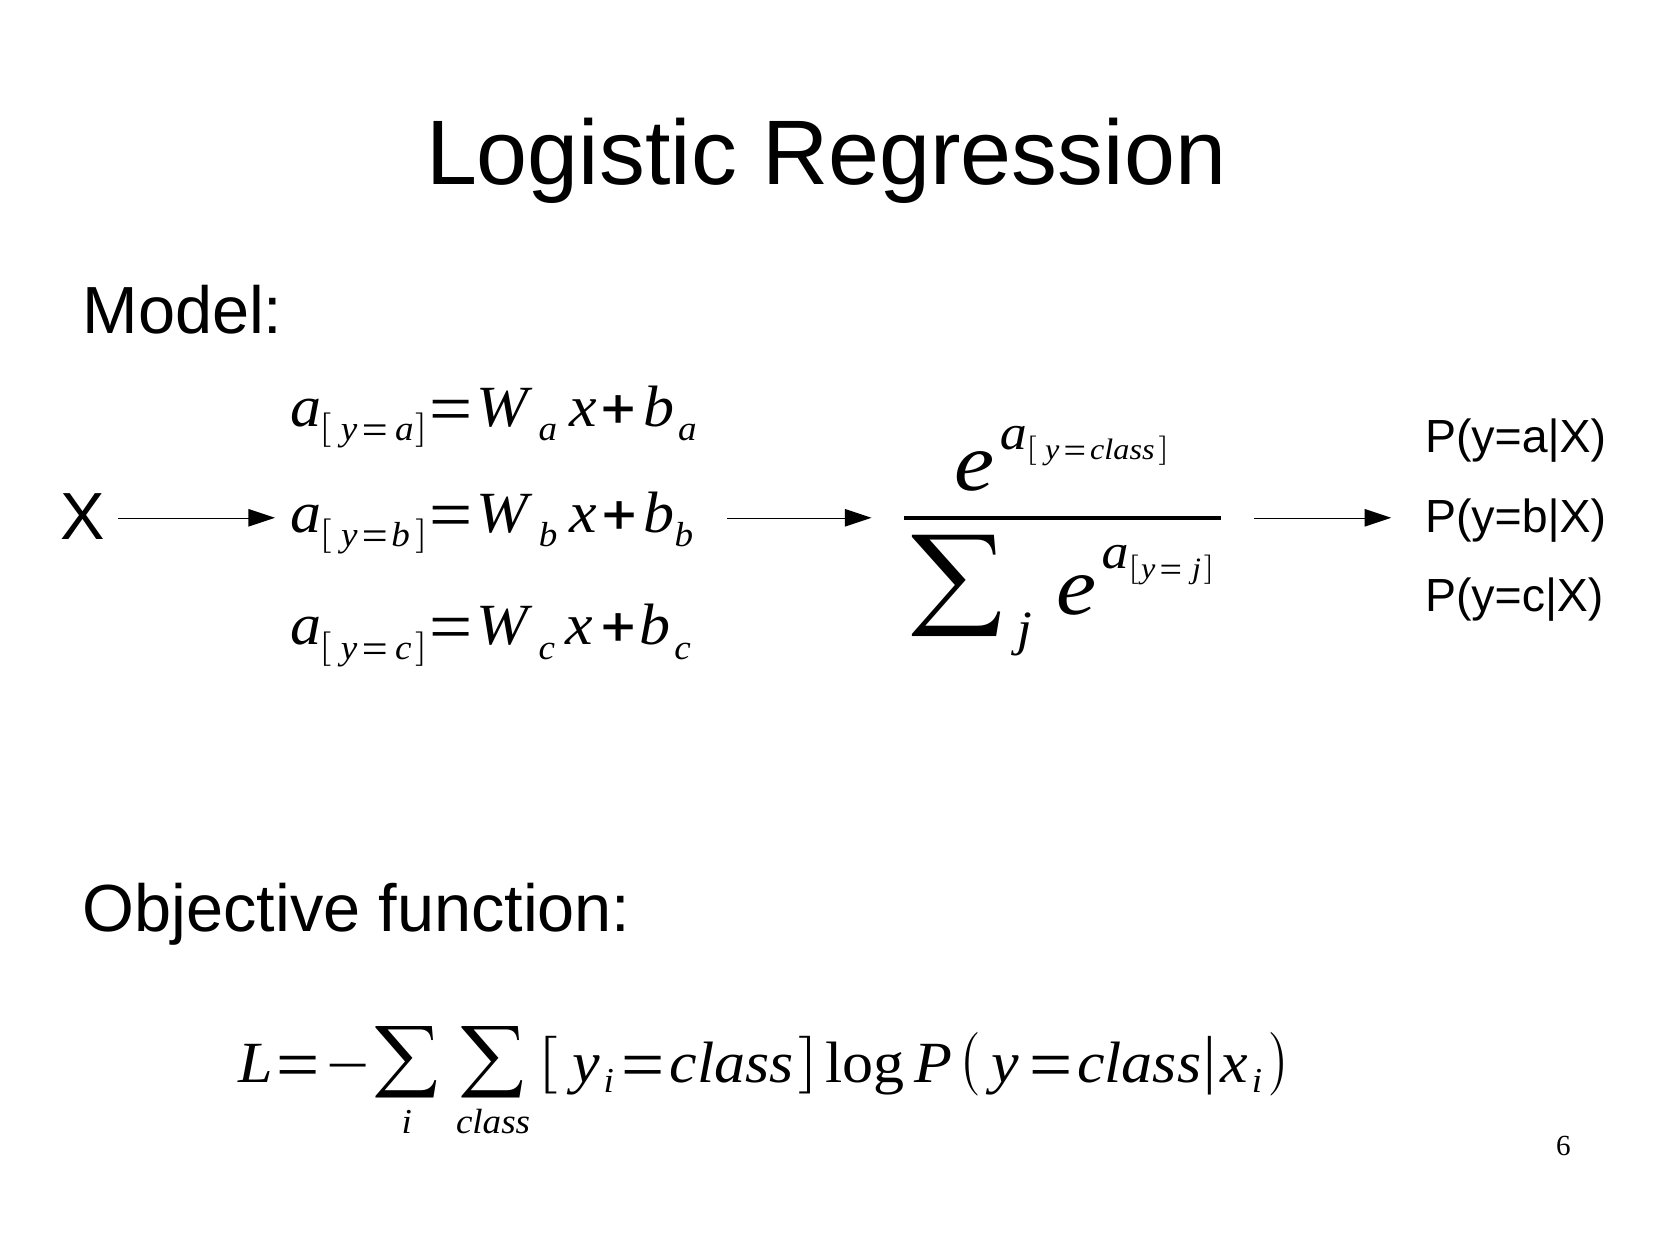

# Logistic Regression
Model:
Objective function:
P(y=a|X)
P(y=b|X)
P(y=c|X)
X
6